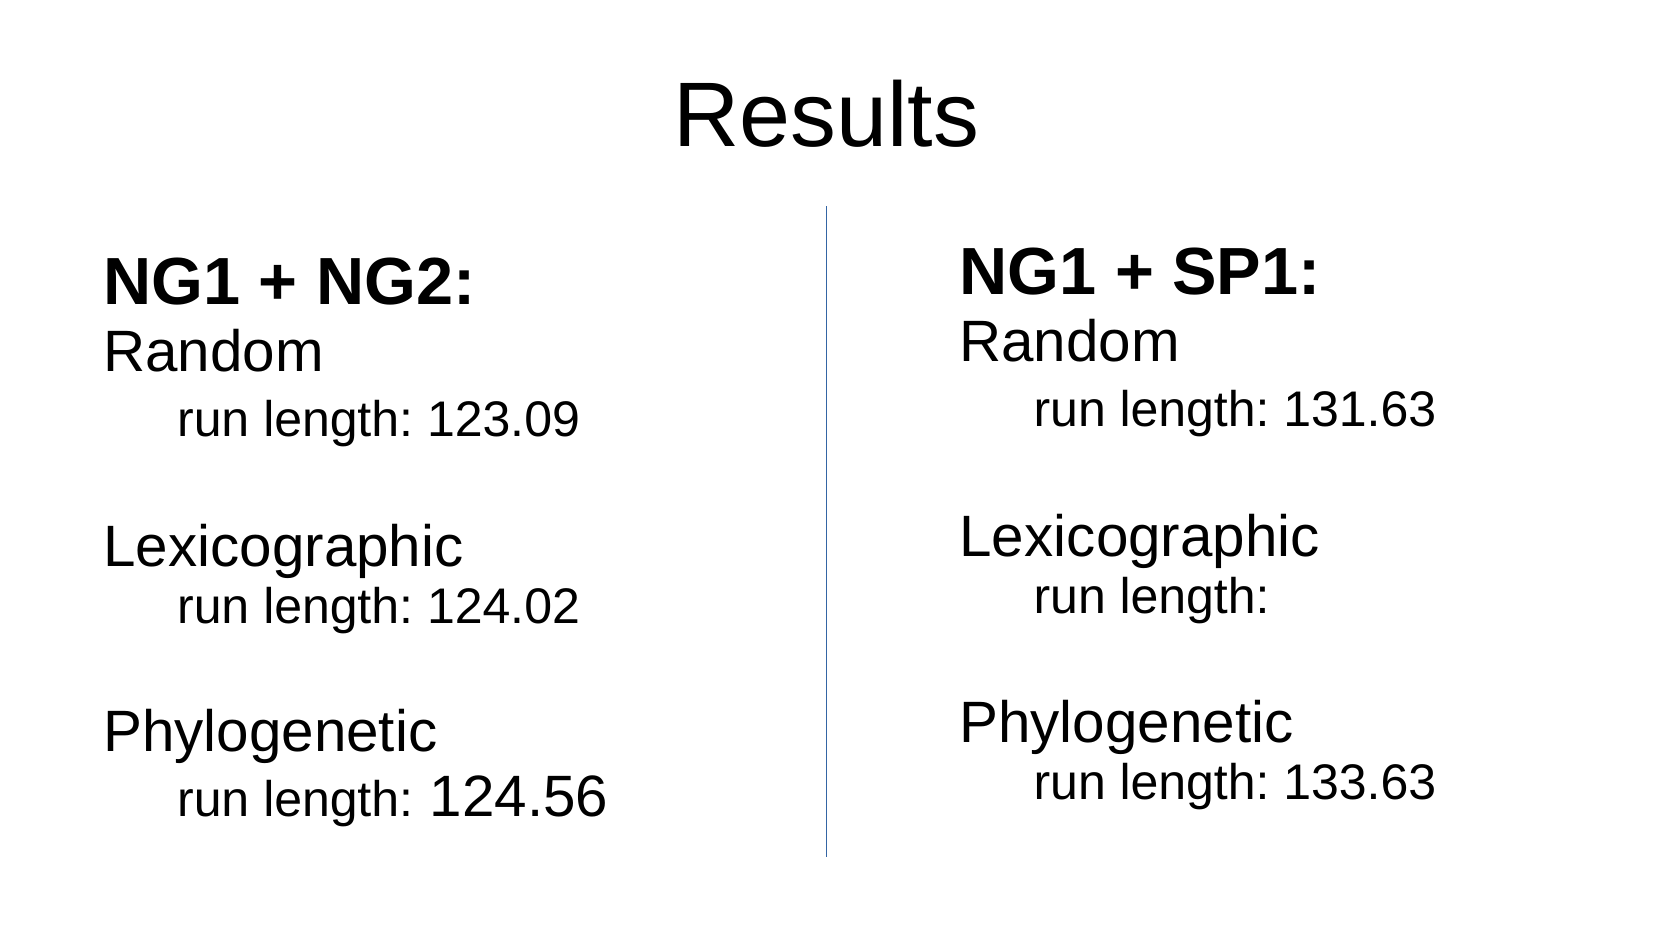

# Results
NG1 + SP1:
Random
	run length: 131.63
Lexicographic
	run length:
Phylogenetic
	run length: 133.63
NG1 + NG2:
Random
	run length: 123.09
Lexicographic
	run length: 124.02
Phylogenetic
	run length: 124.56